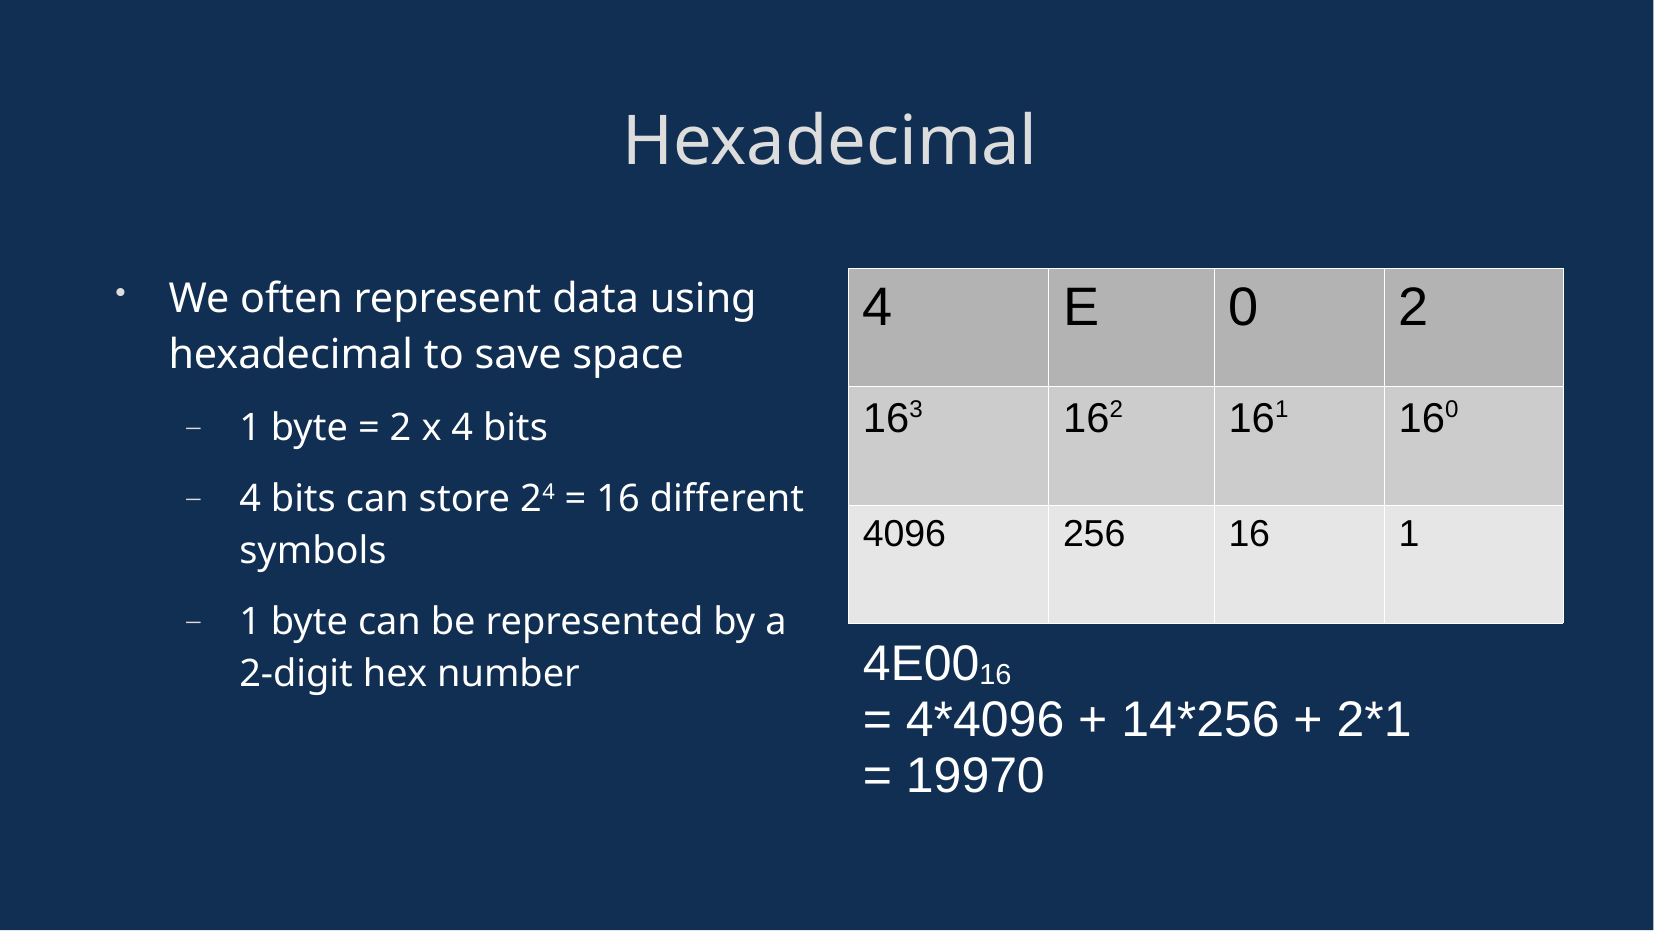

# Hexadecimal
We often represent data using hexadecimal to save space
1 byte = 2 x 4 bits
4 bits can store 24 = 16 different symbols
1 byte can be represented by a 2-digit hex number
| 4 | E | 0 | 2 |
| --- | --- | --- | --- |
| 163 | 162 | 161 | 160 |
| 4096 | 256 | 16 | 1 |
4E0016
= 4*4096 + 14*256 + 2*1
= 19970